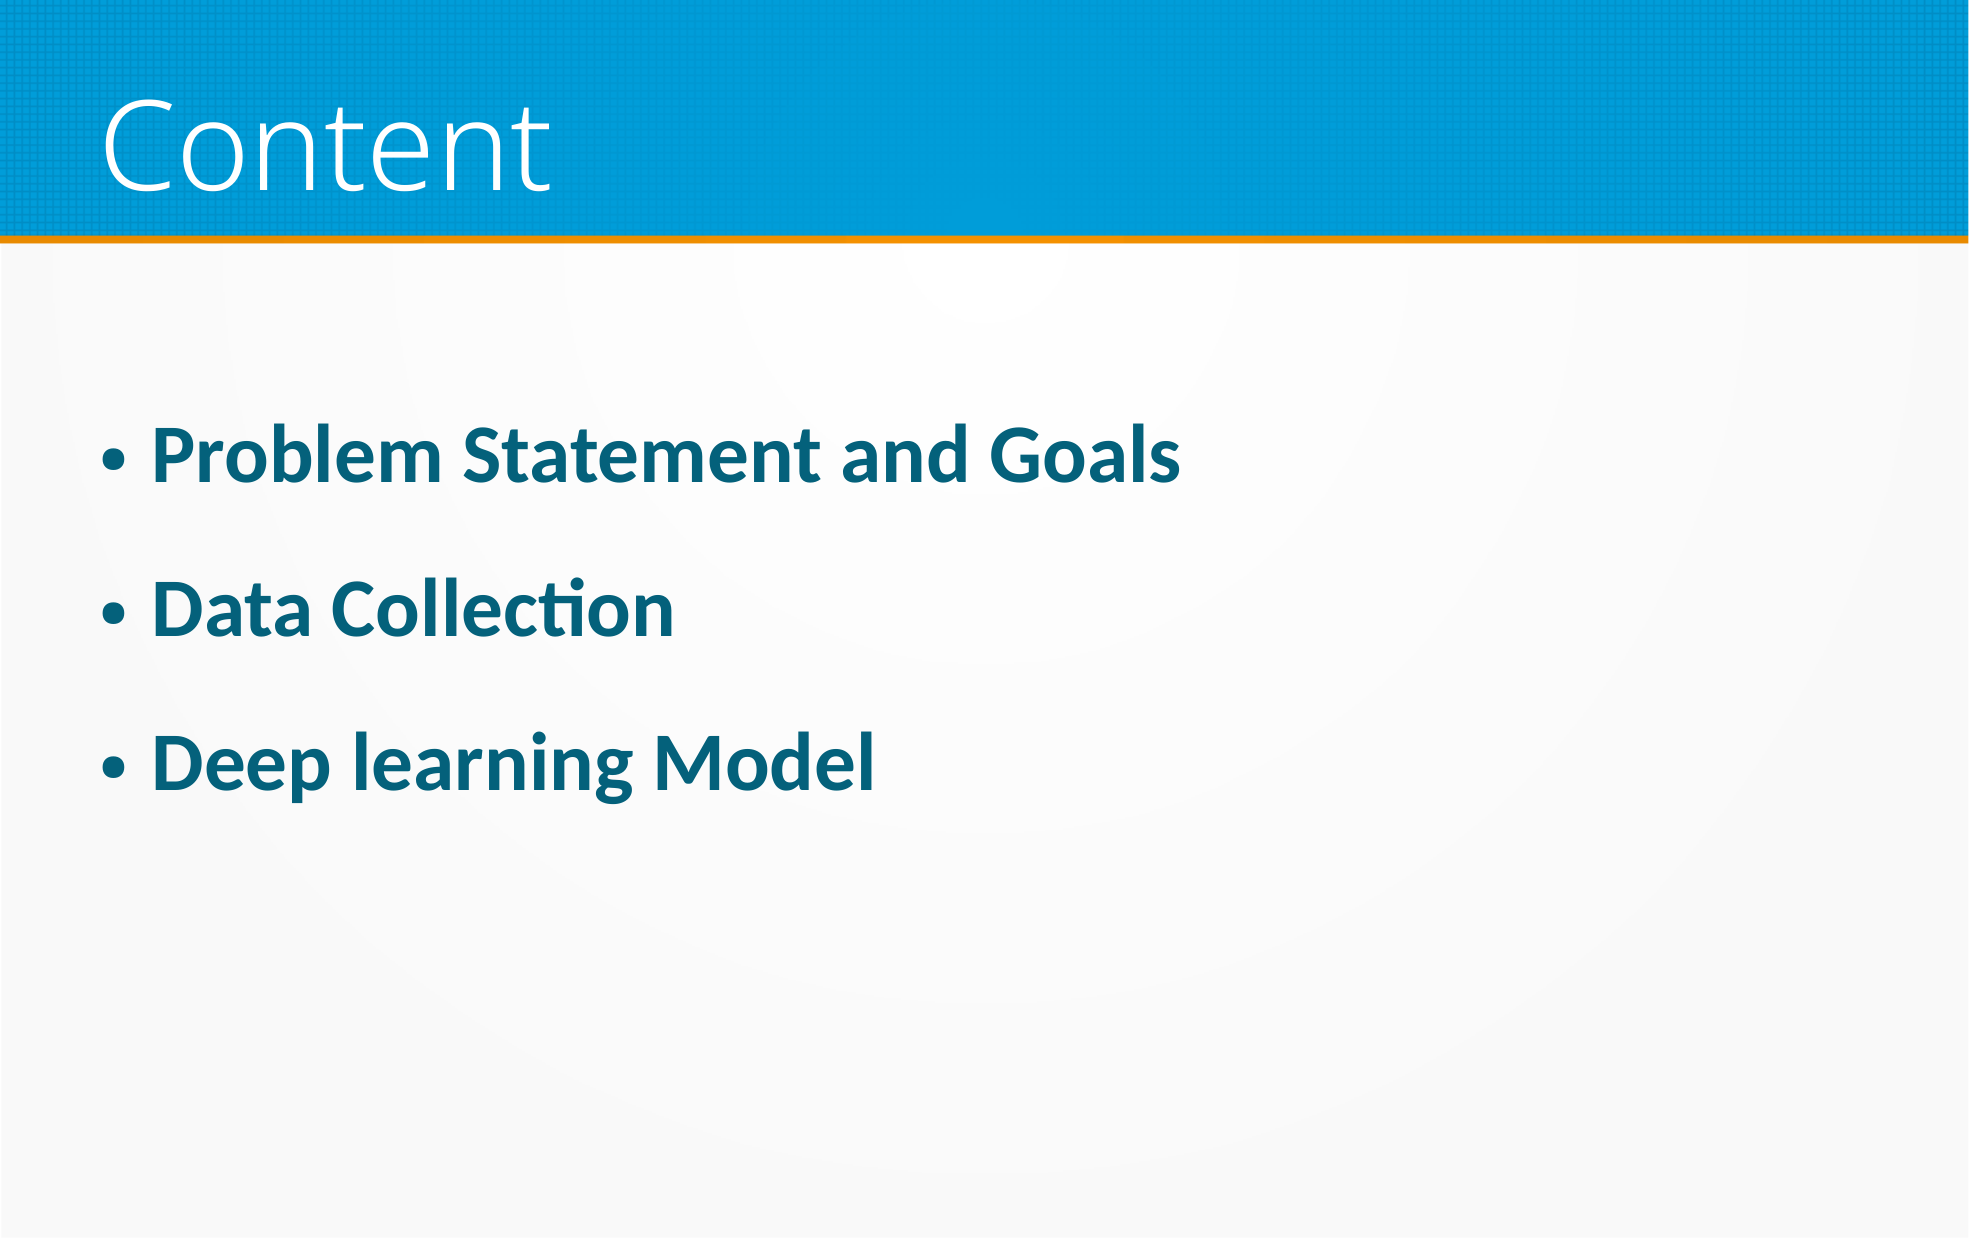

# Content
Problem Statement and Goals
Data Collection
Deep learning Model